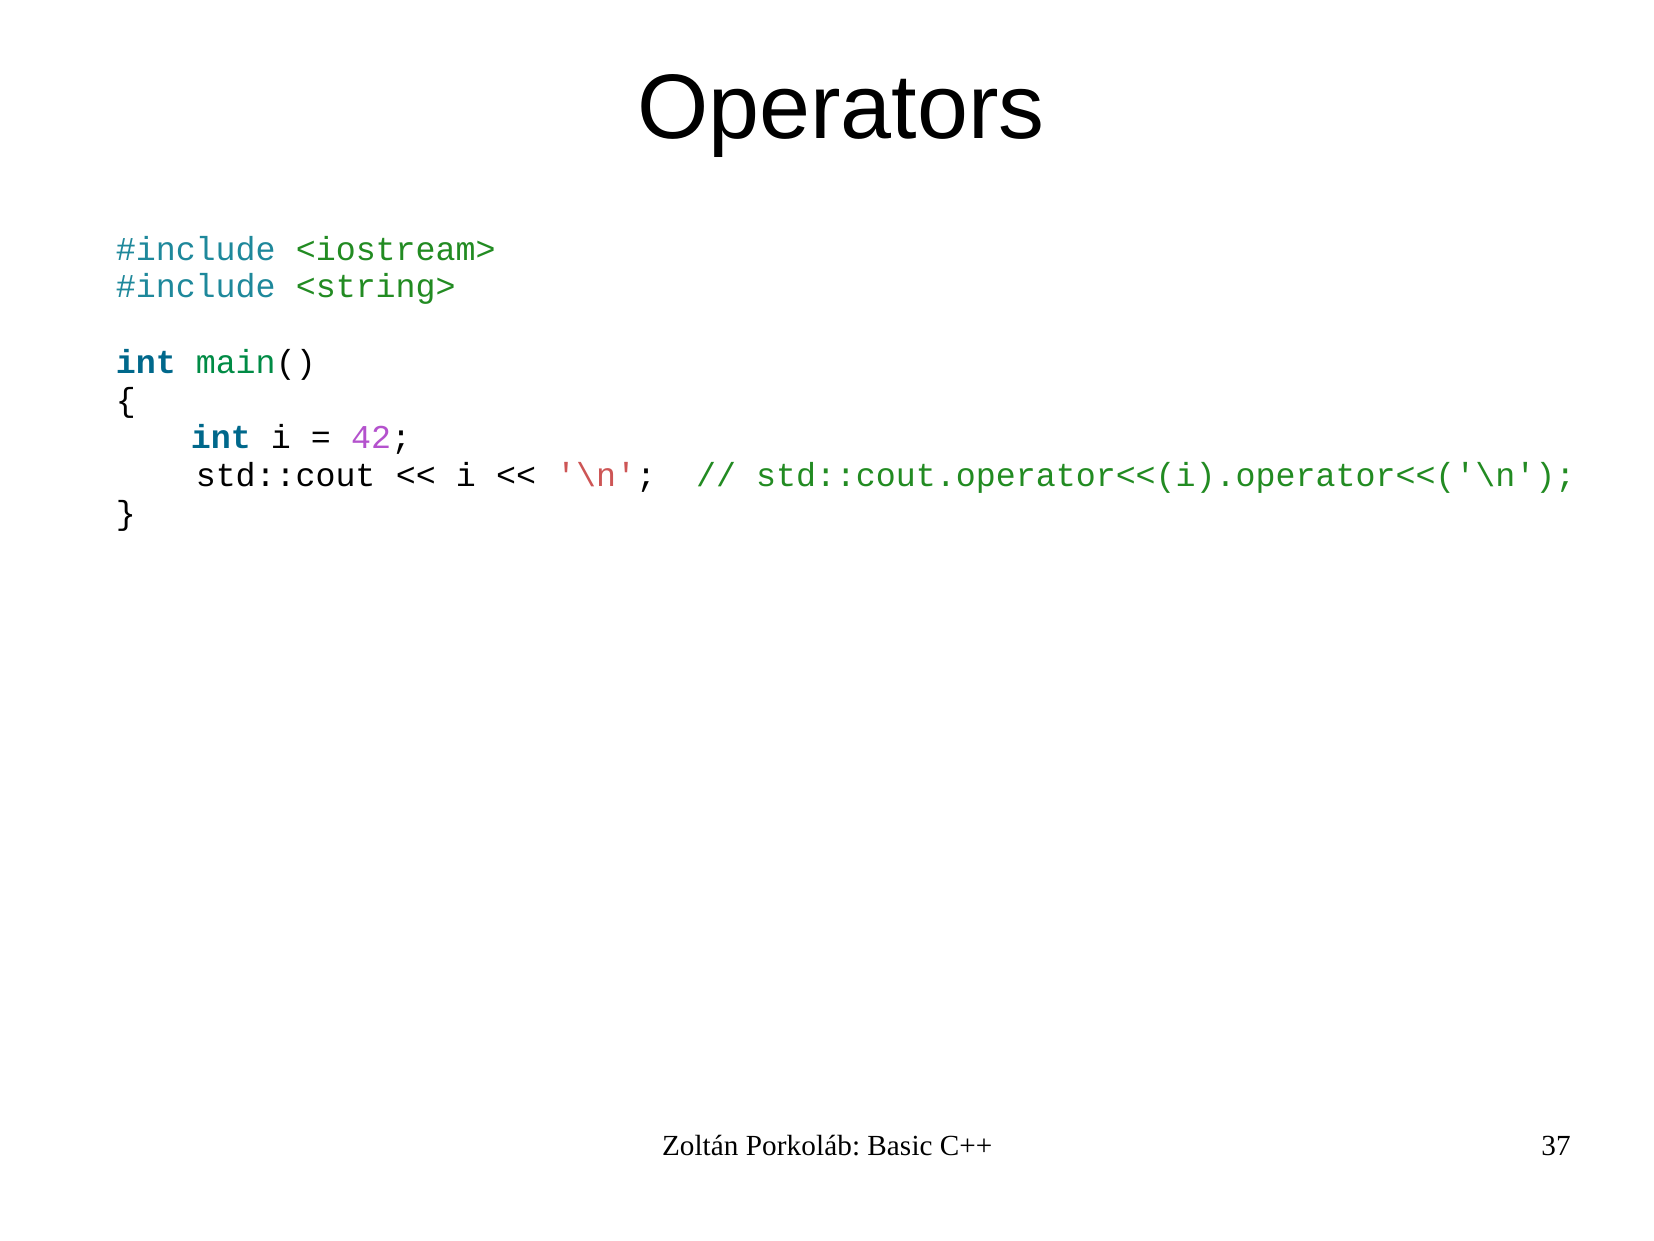

# Operators
#include <iostream>
#include <string>
int main()
{
	int i = 42;
 std::cout << i << '\n'; // std::cout.operator<<(i).operator<<('\n');
}
Zoltán Porkoláb: Basic C++
37